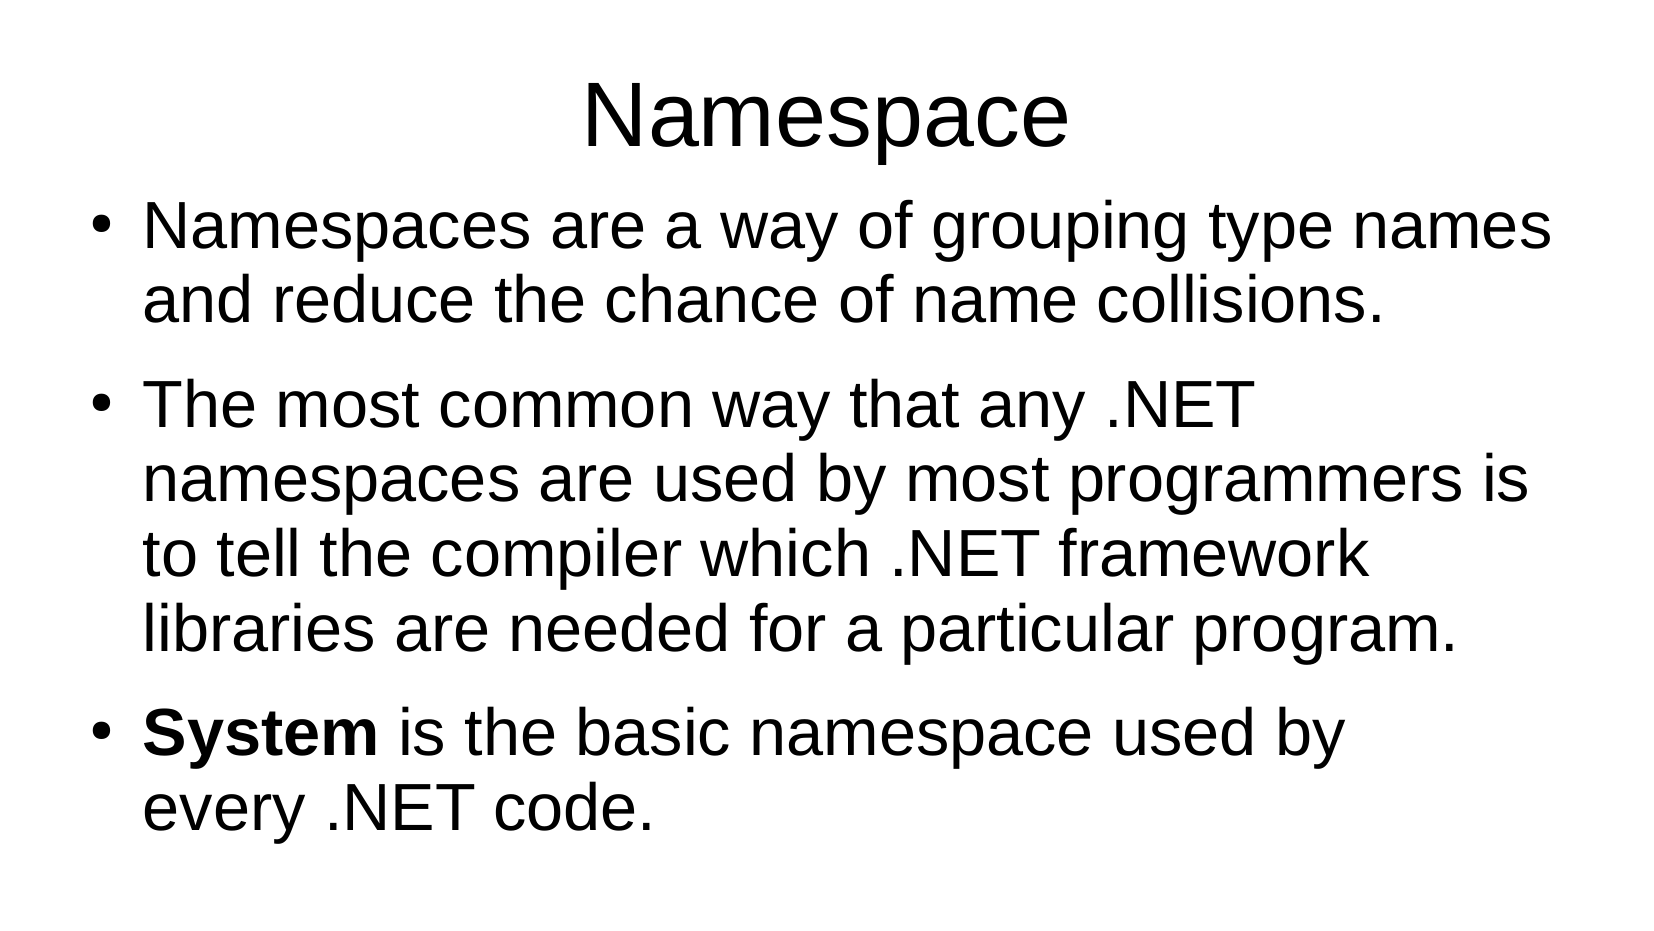

# Namespace
Namespaces are a way of grouping type names and reduce the chance of name collisions.
The most common way that any .NET namespaces are used by most programmers is to tell the compiler which .NET framework libraries are needed for a particular program.
System is the basic namespace used by every .NET code.